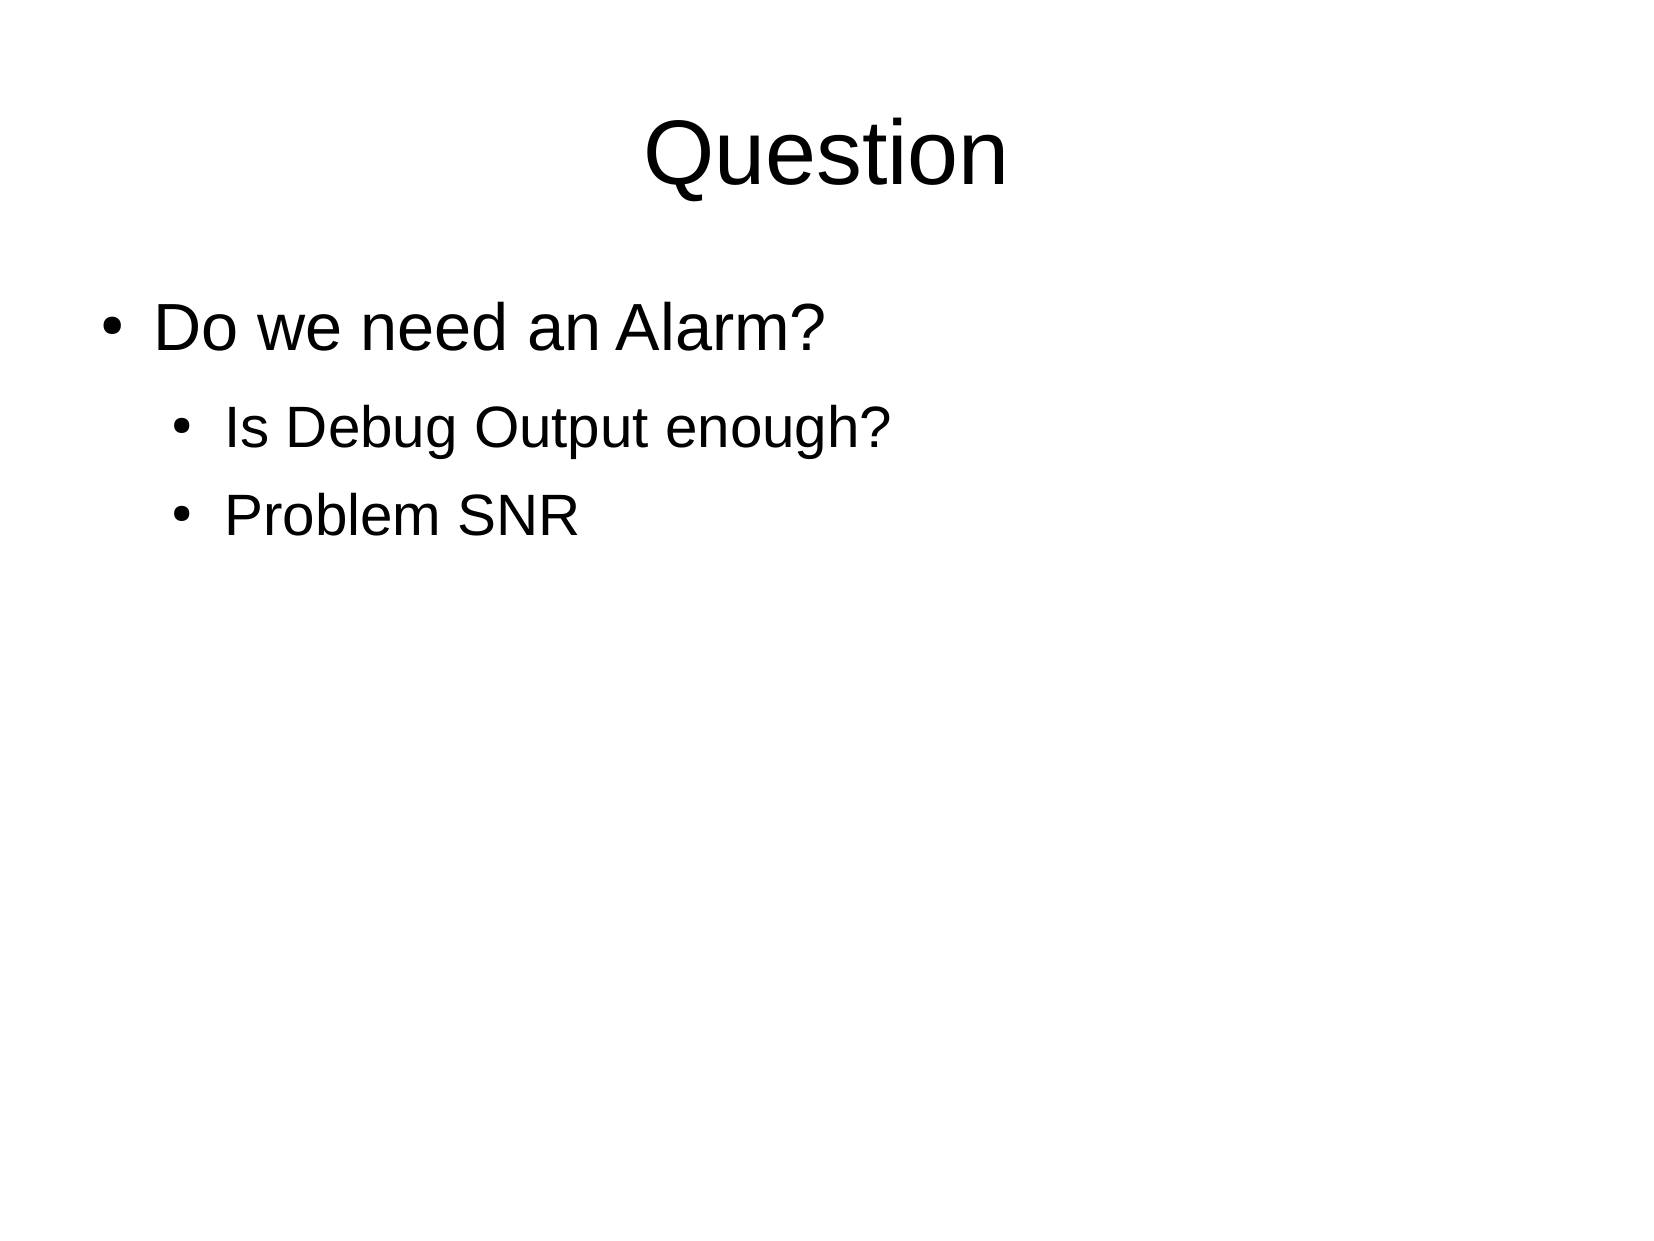

# Question
Do we need an Alarm?
Is Debug Output enough?
Problem SNR